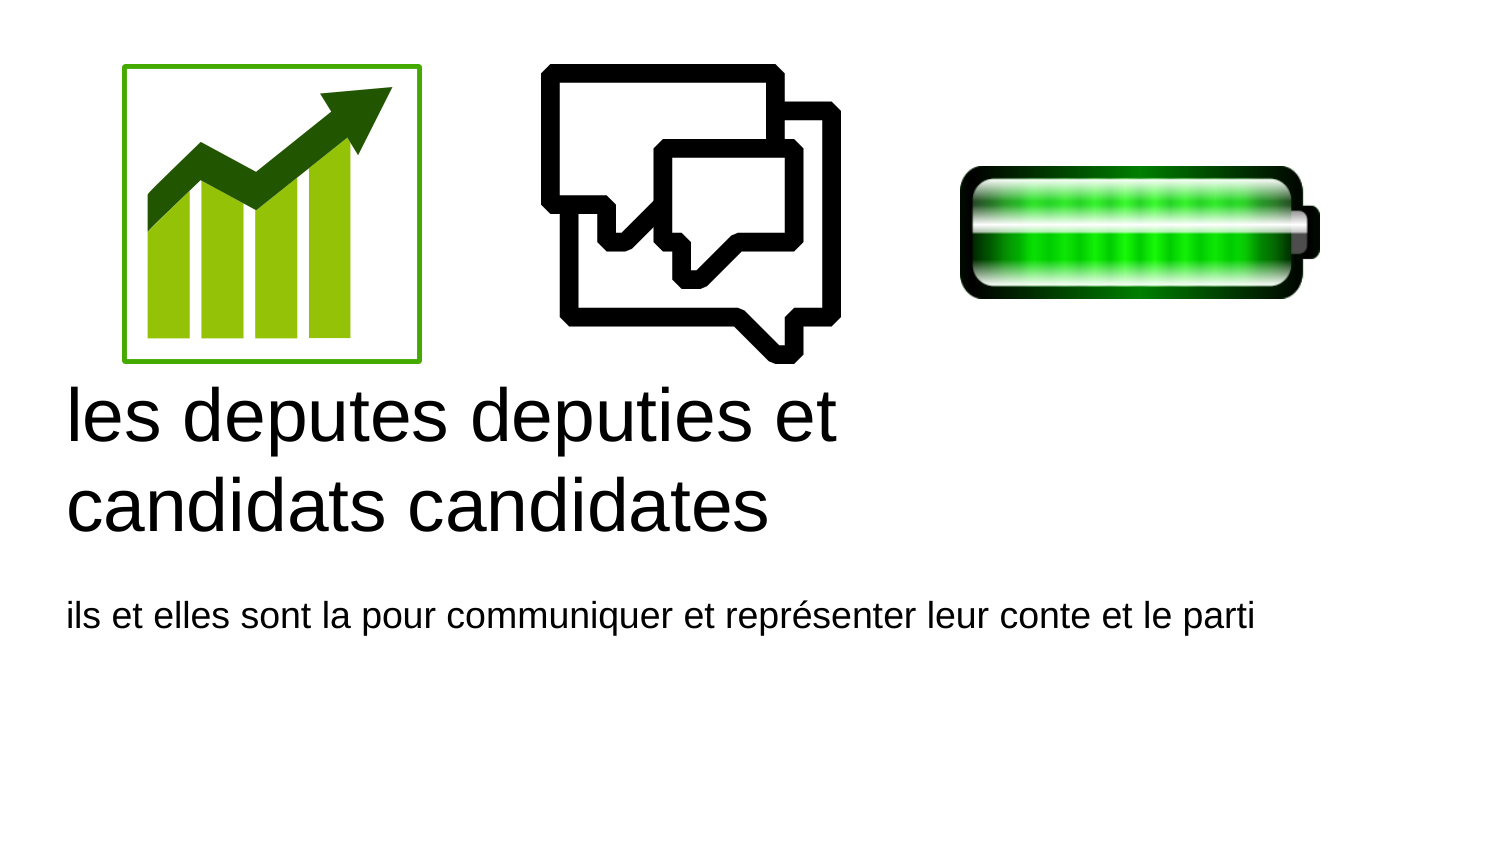

#
les deputes deputies et
candidats candidates
ils et elles sont la pour communiquer et représenter leur conte et le parti